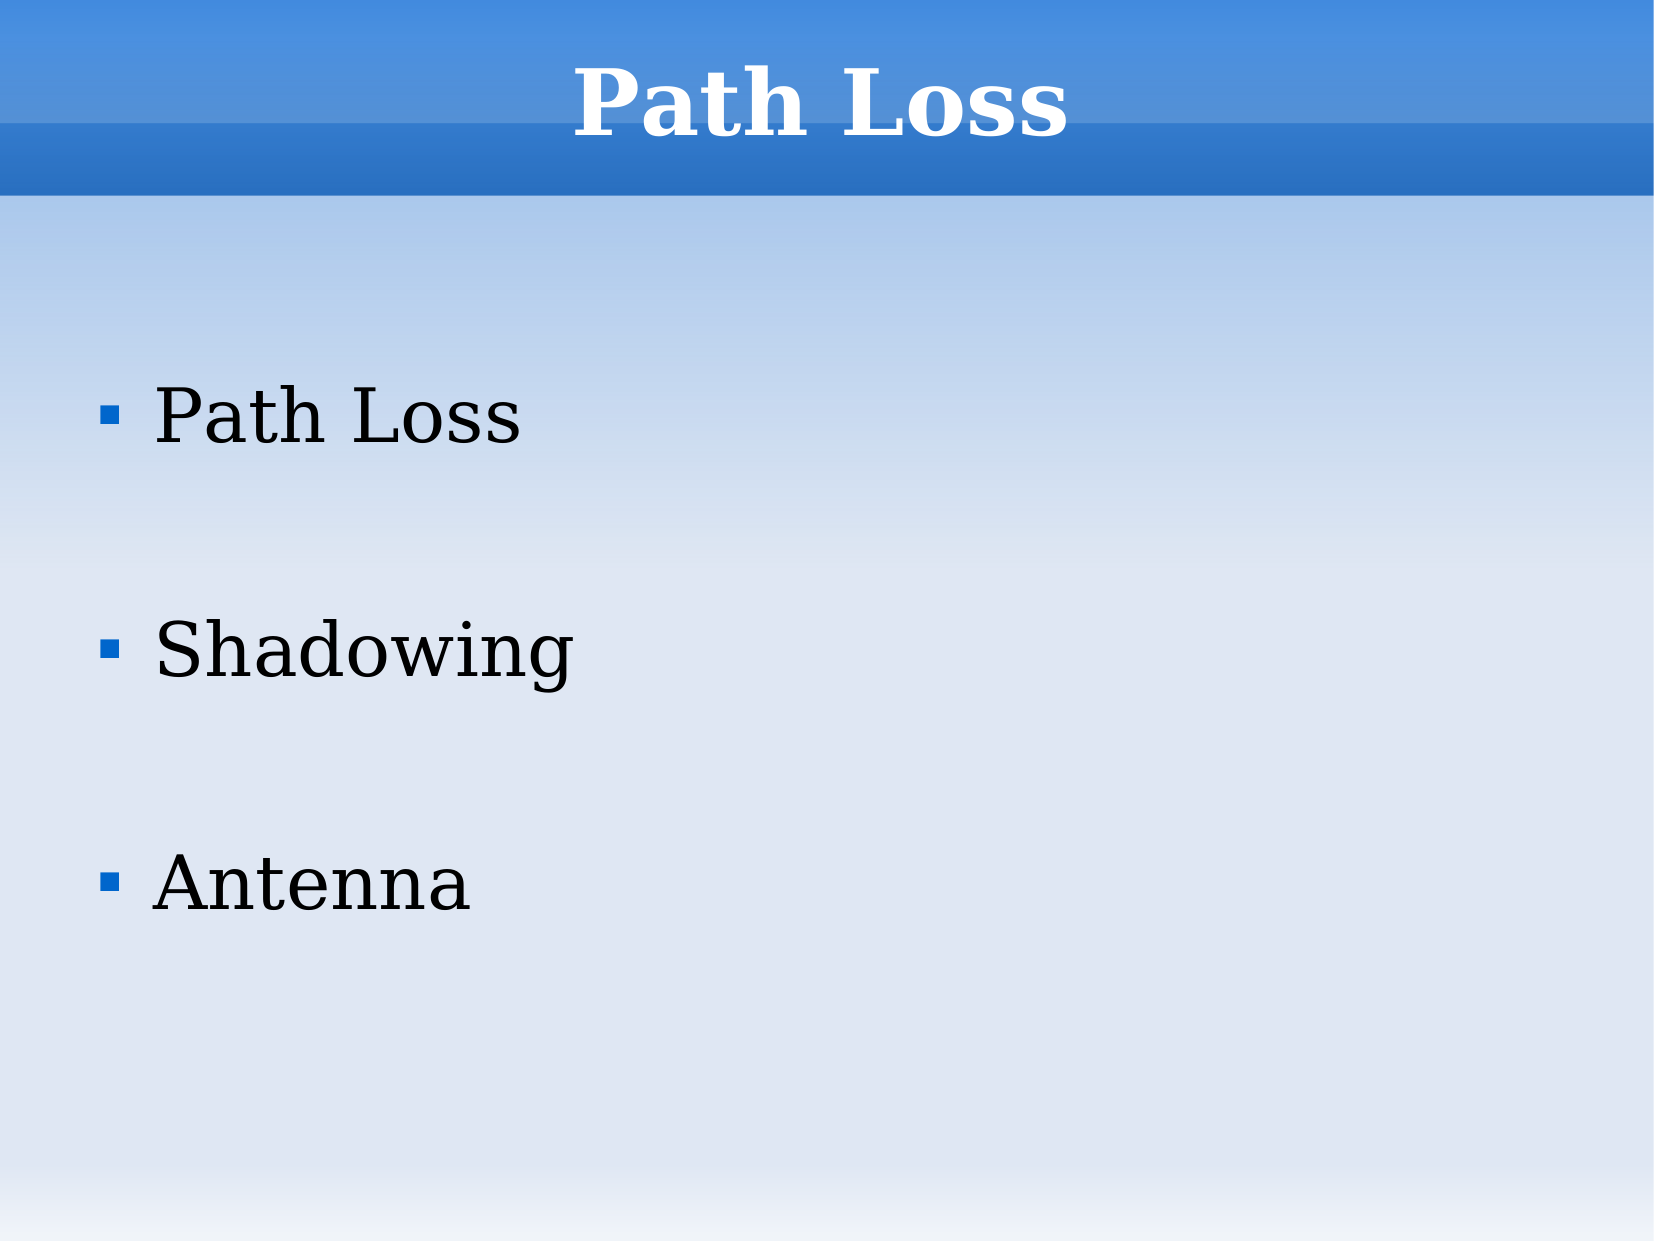

# Path Loss
Path Loss
Shadowing
Antenna